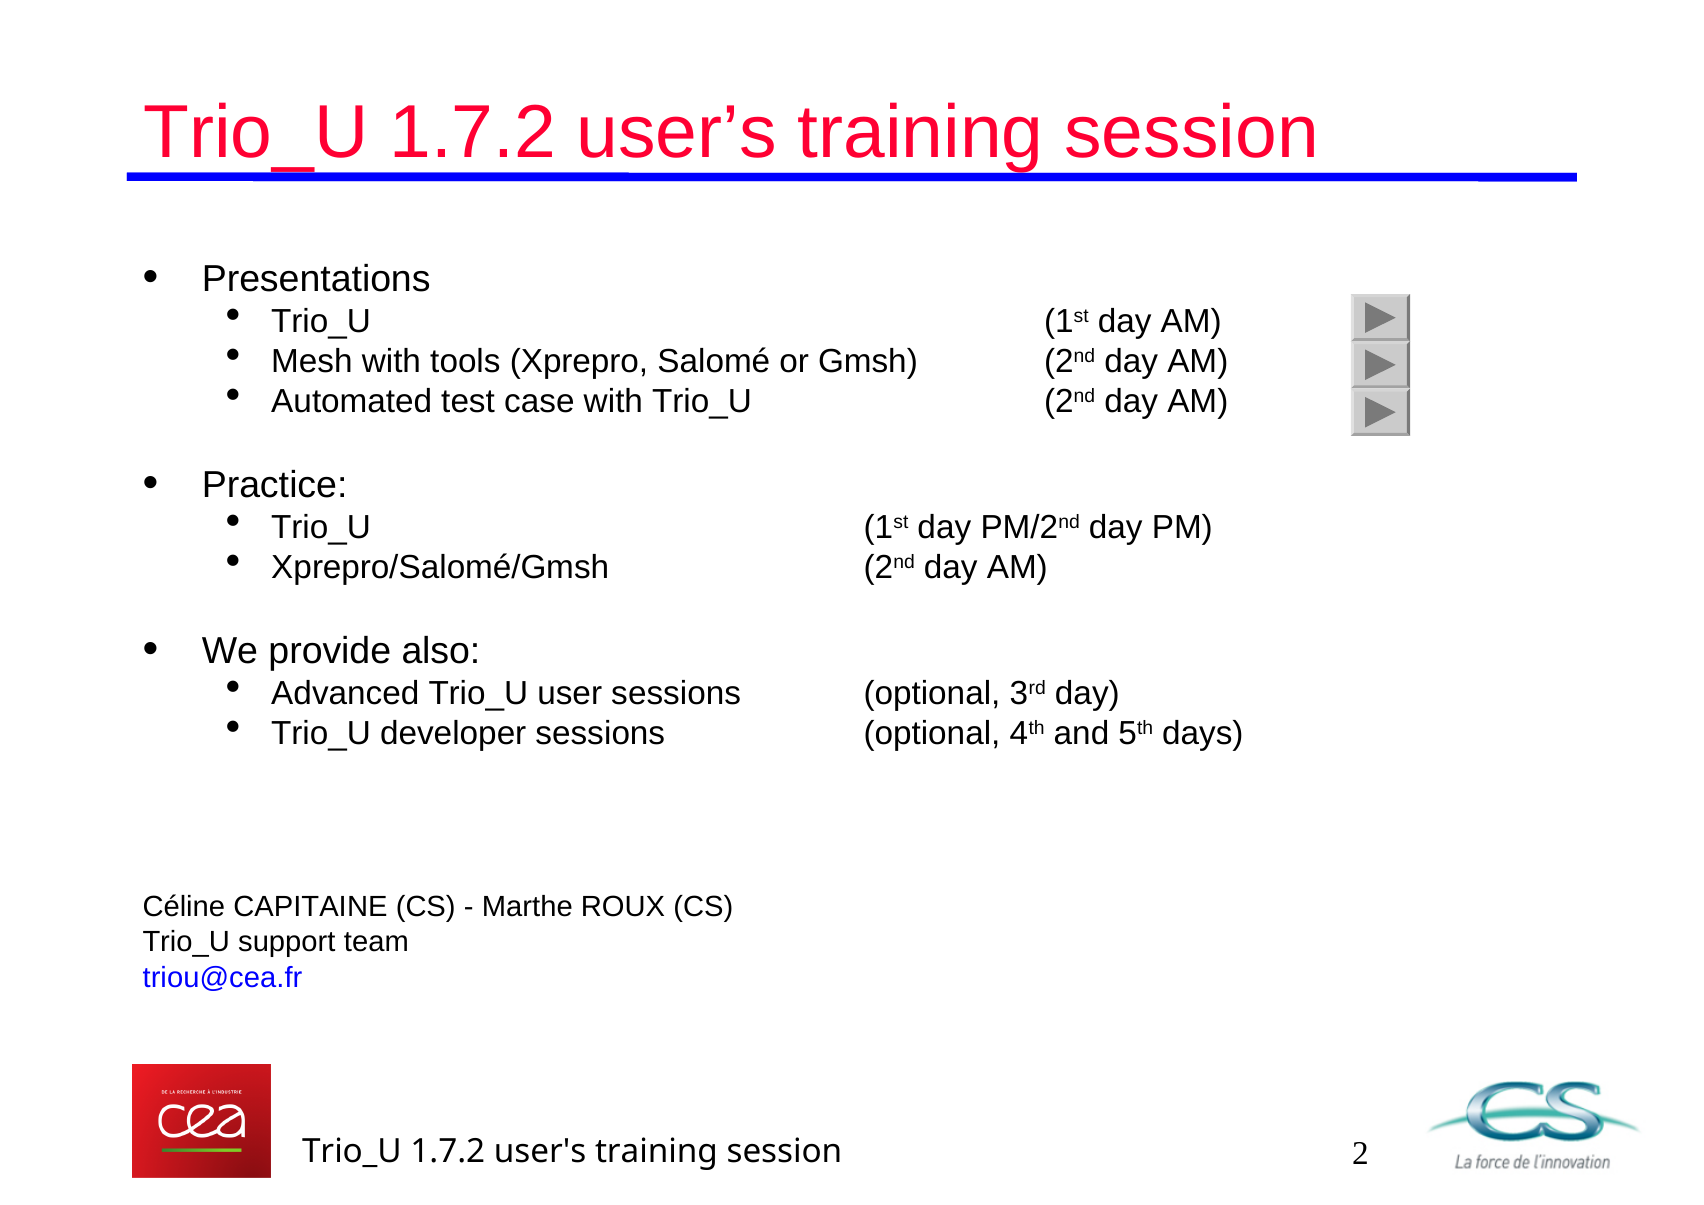

# Trio_U 1.7.2 user’s training session
Presentations
Trio_U				(1st day AM)
Mesh with tools (Xprepro, Salomé or Gmsh)	(2nd day AM)
Automated test case with Trio_U		(2nd day AM)
Practice:
Trio_U 			(1st day PM/2nd day PM)
Xprepro/Salomé/Gmsh 		(2nd day AM)
We provide also:
Advanced Trio_U user sessions	(optional, 3rd day)
Trio_U developer sessions		(optional, 4th and 5th days)
Céline CAPITAINE (CS) - Marthe ROUX (CS)
Trio_U support team
triou@cea.fr
Trio_U 1.7.2 user's training session
2